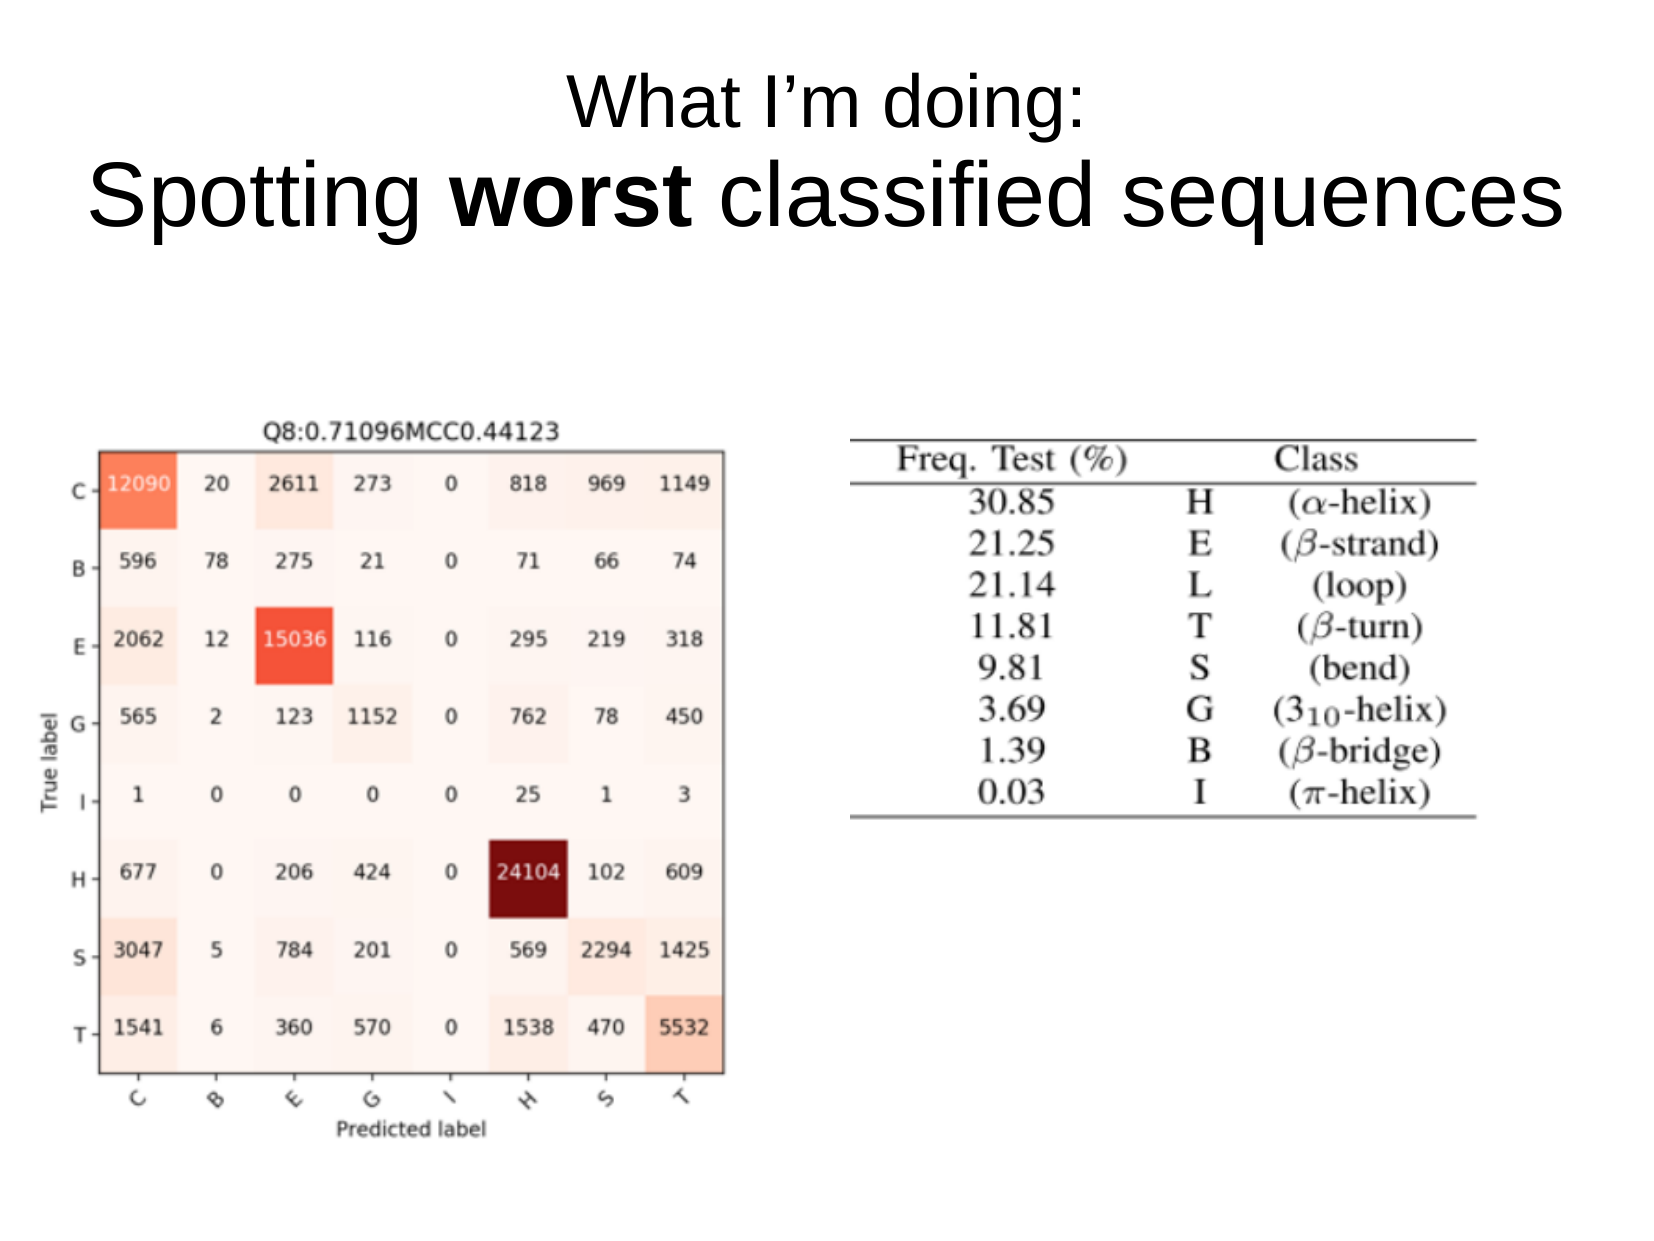

# What I’m doing: Spotting worst classified sequences